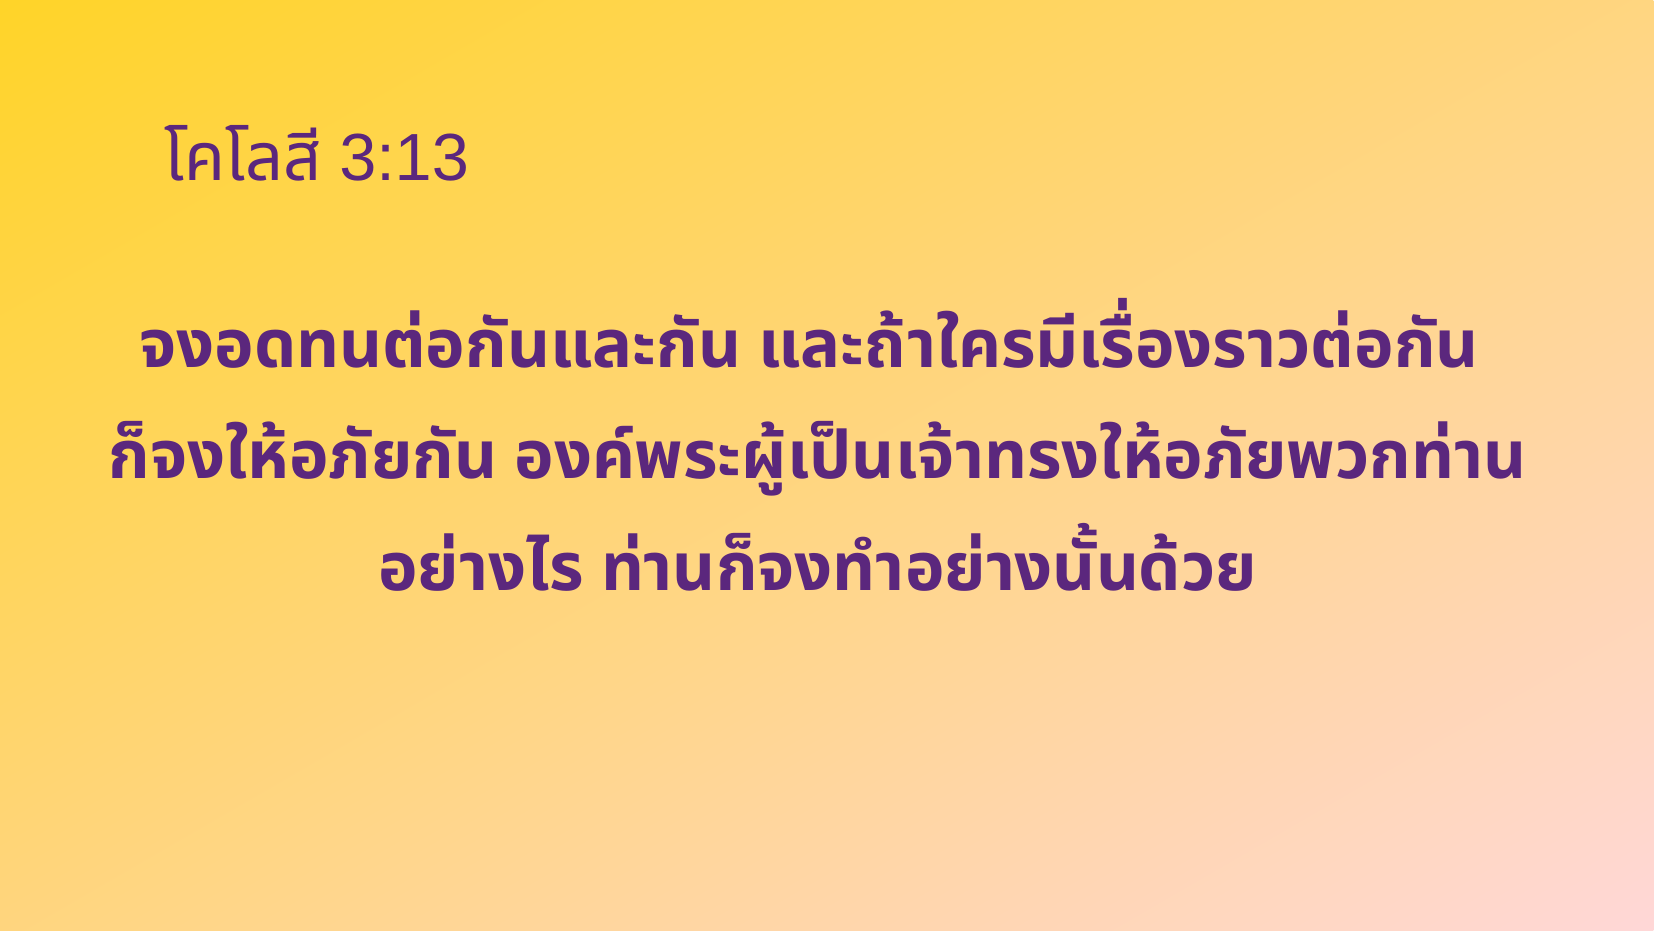

โคโลสี 3:13
จงอดทนต่อกันและกัน และถ้าใครมีเรื่องราวต่อกัน
ก็จงให้อภัยกัน องค์พระผู้เป็นเจ้าทรงให้อภัยพวกท่าน
อย่างไร ท่านก็จงทำอย่างนั้นด้วย